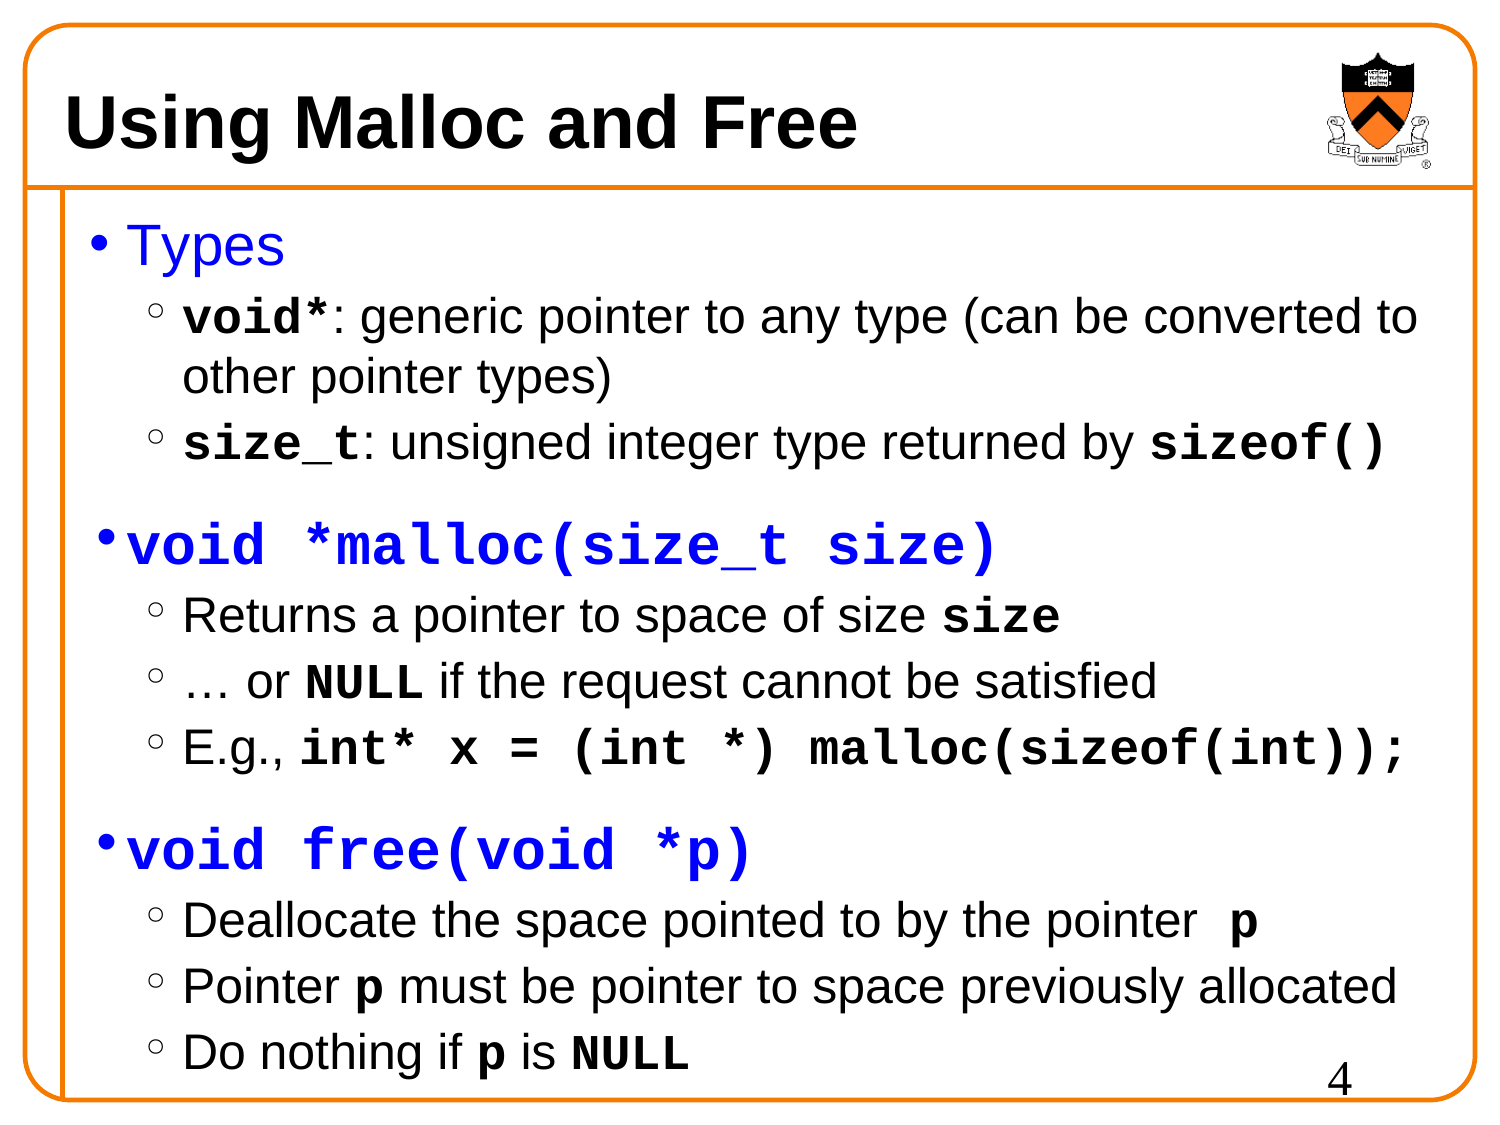

# Using Malloc and Free
Types
void*: generic pointer to any type (can be converted to other pointer types)
size_t: unsigned integer type returned by sizeof()
void *malloc(size_t size)
Returns a pointer to space of size size
… or NULL if the request cannot be satisfied
E.g., int* x = (int *) malloc(sizeof(int));
void free(void *p)
Deallocate the space pointed to by the pointer p
Pointer p must be pointer to space previously allocated
Do nothing if p is NULL
4